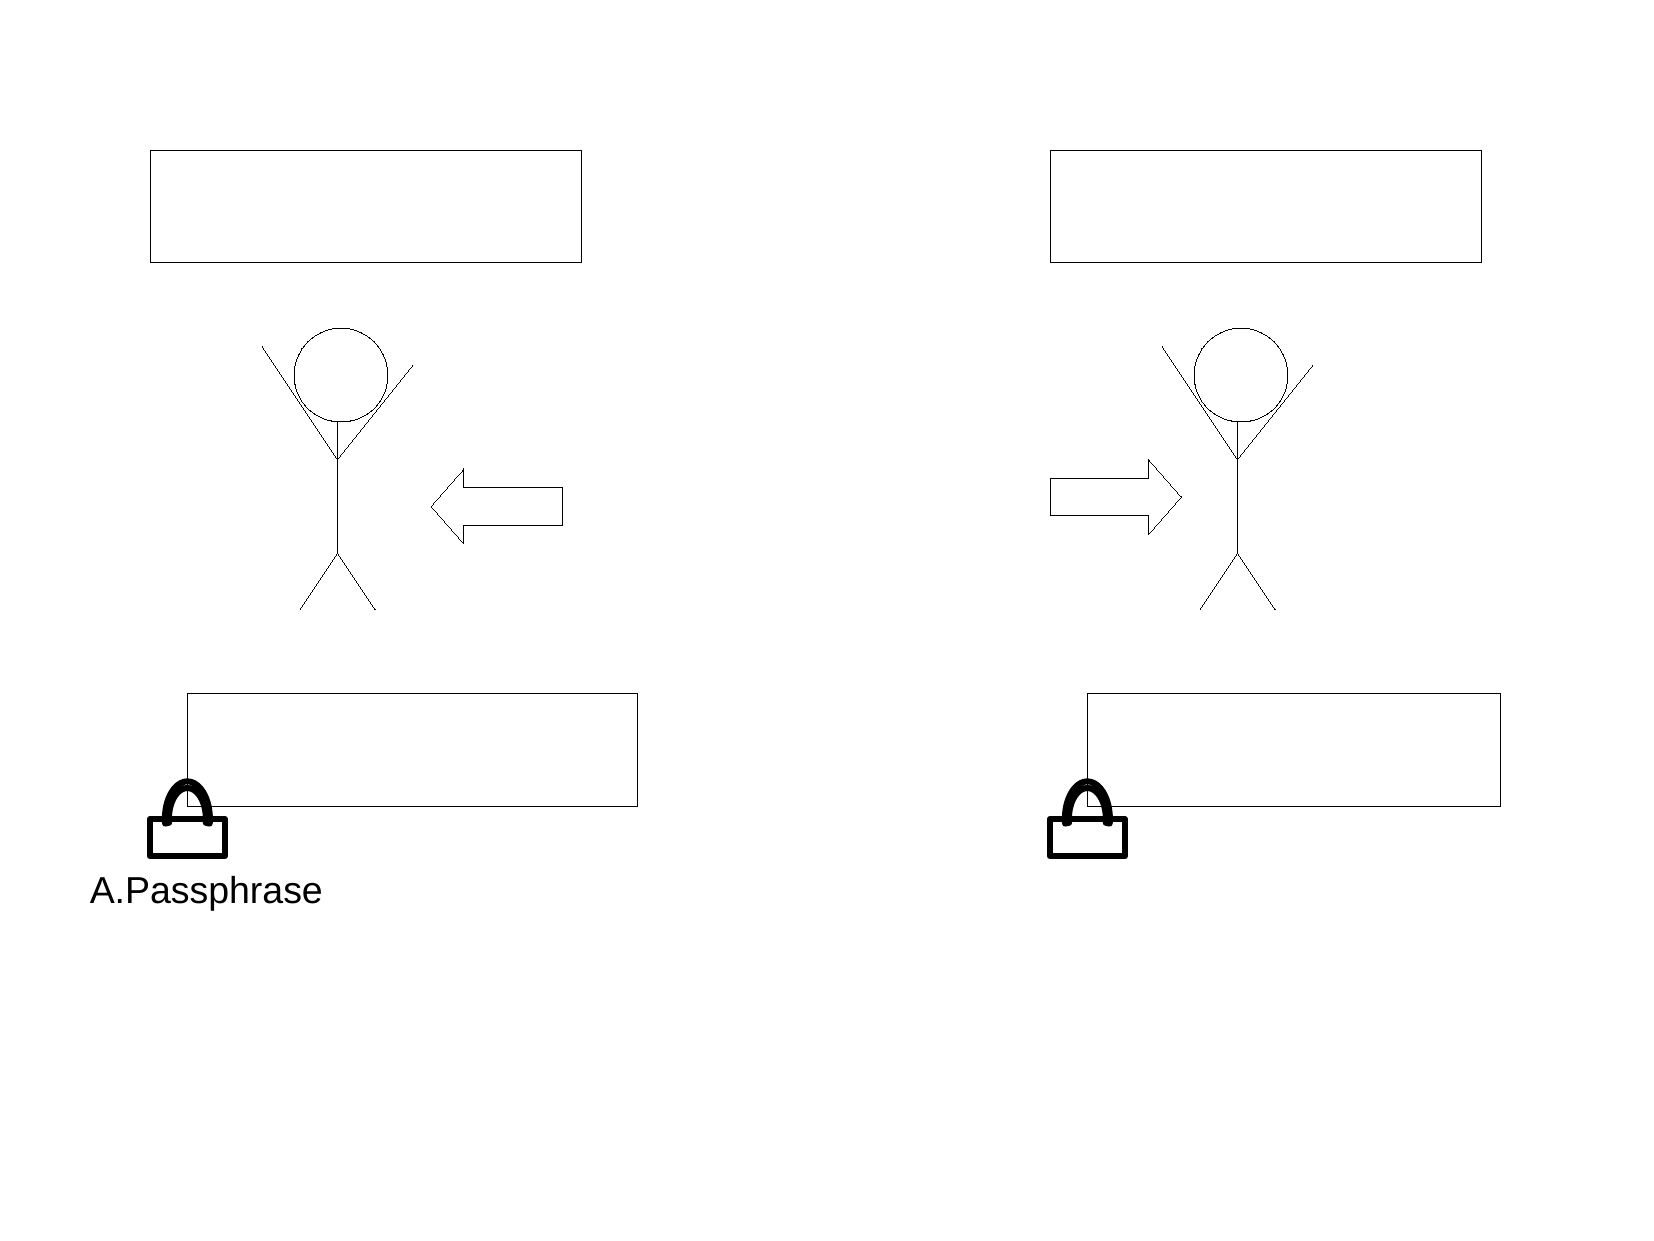

A.Public Key
B.Public Key
Bob
Alice
A.Private Key
B.Private Key
A.Passphrase
B.Passphrase